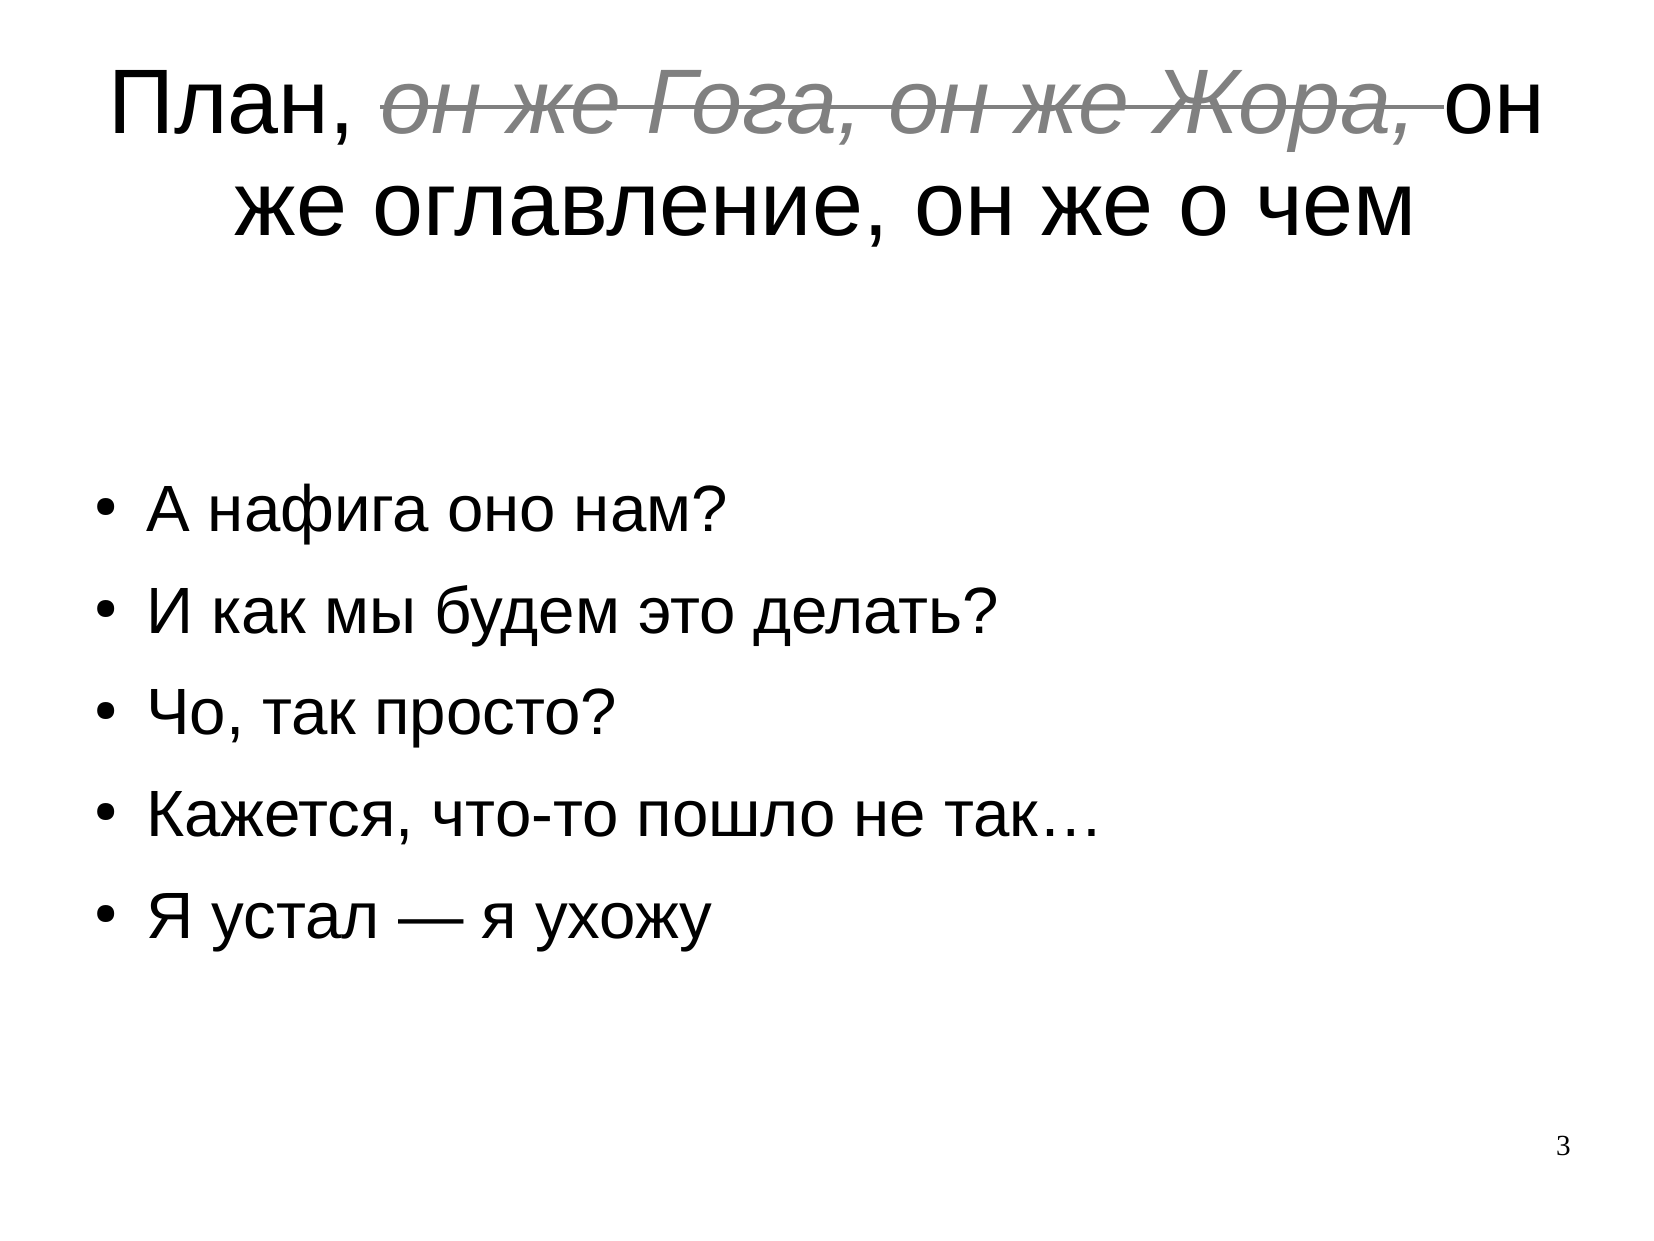

# План, он же Гога, он же Жора, он же оглавление, он же о чем
А нафига оно нам?
И как мы будем это делать?
Чо, так просто?
Кажется, что-то пошло не так…
Я устал — я ухожу
3